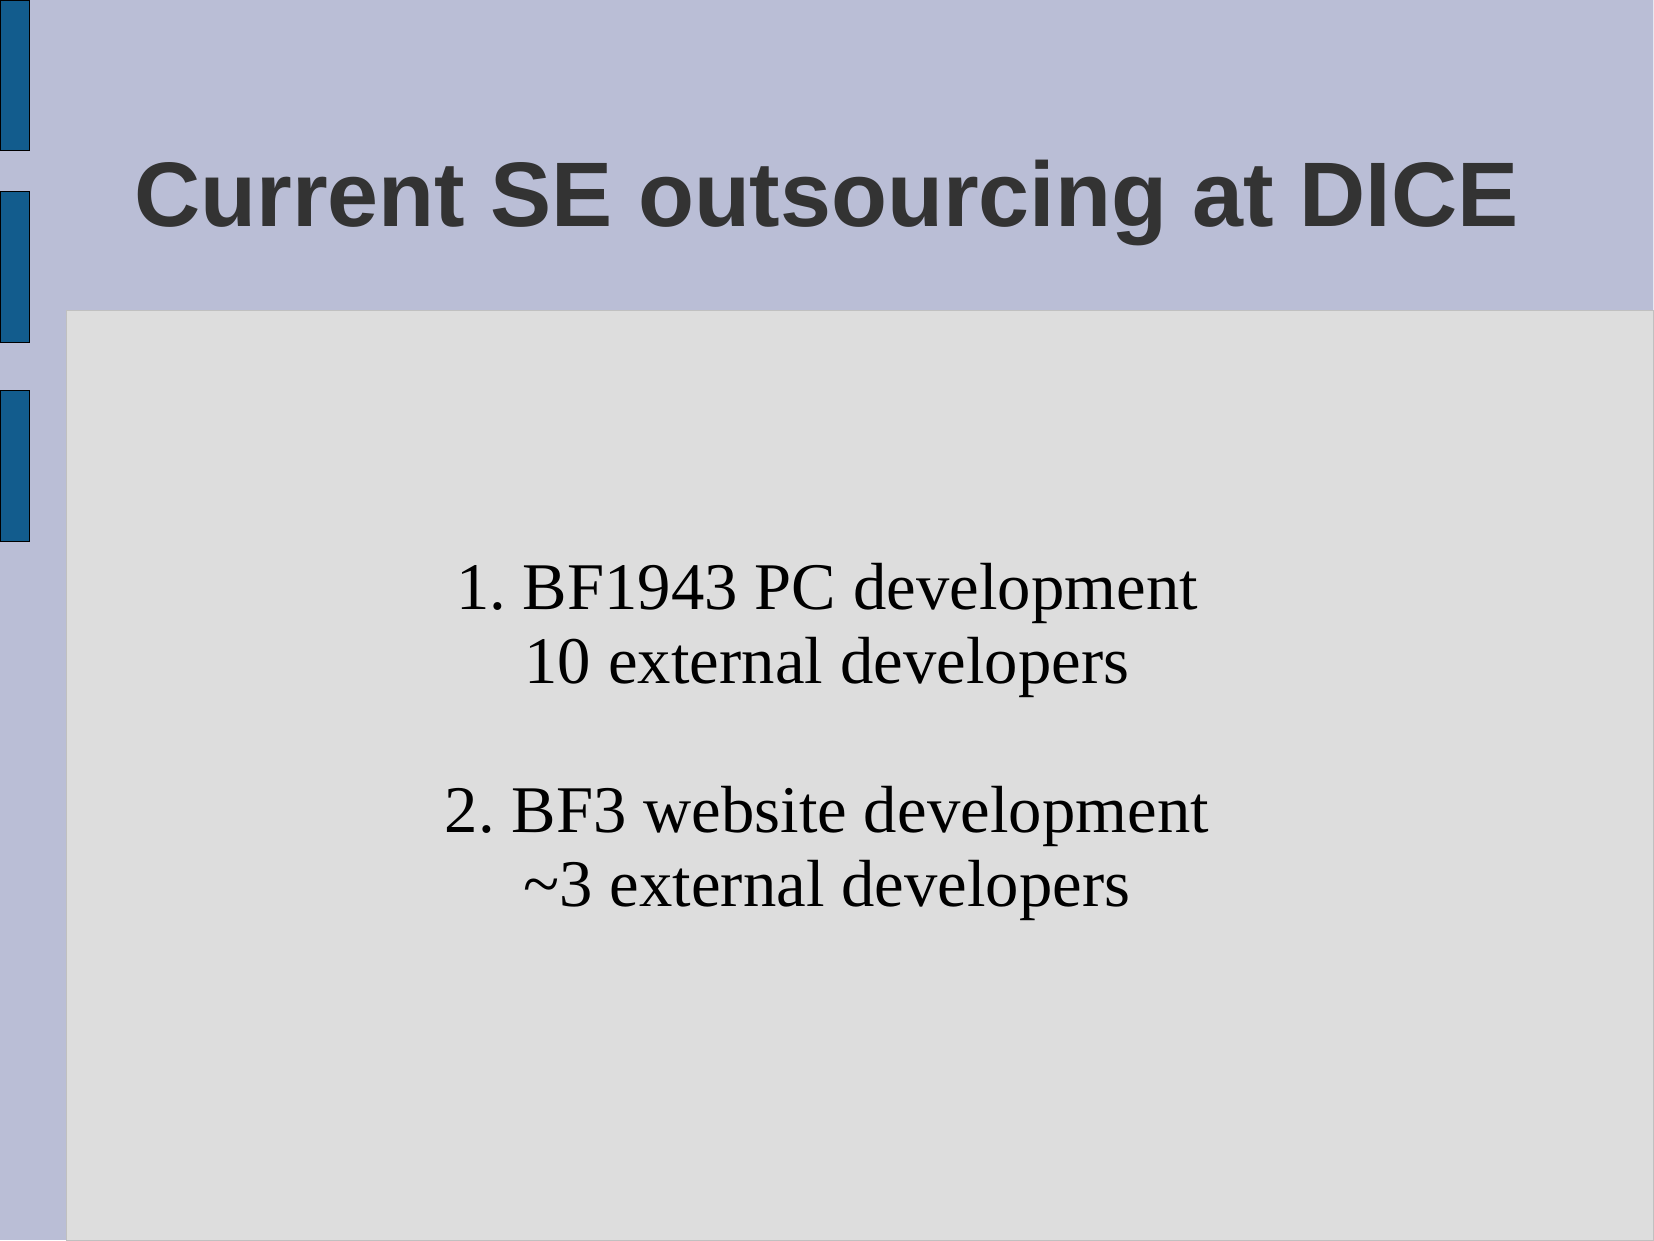

# Current SE outsourcing at DICE
1. BF1943 PC development
10 external developers
2. BF3 website development
~3 external developers